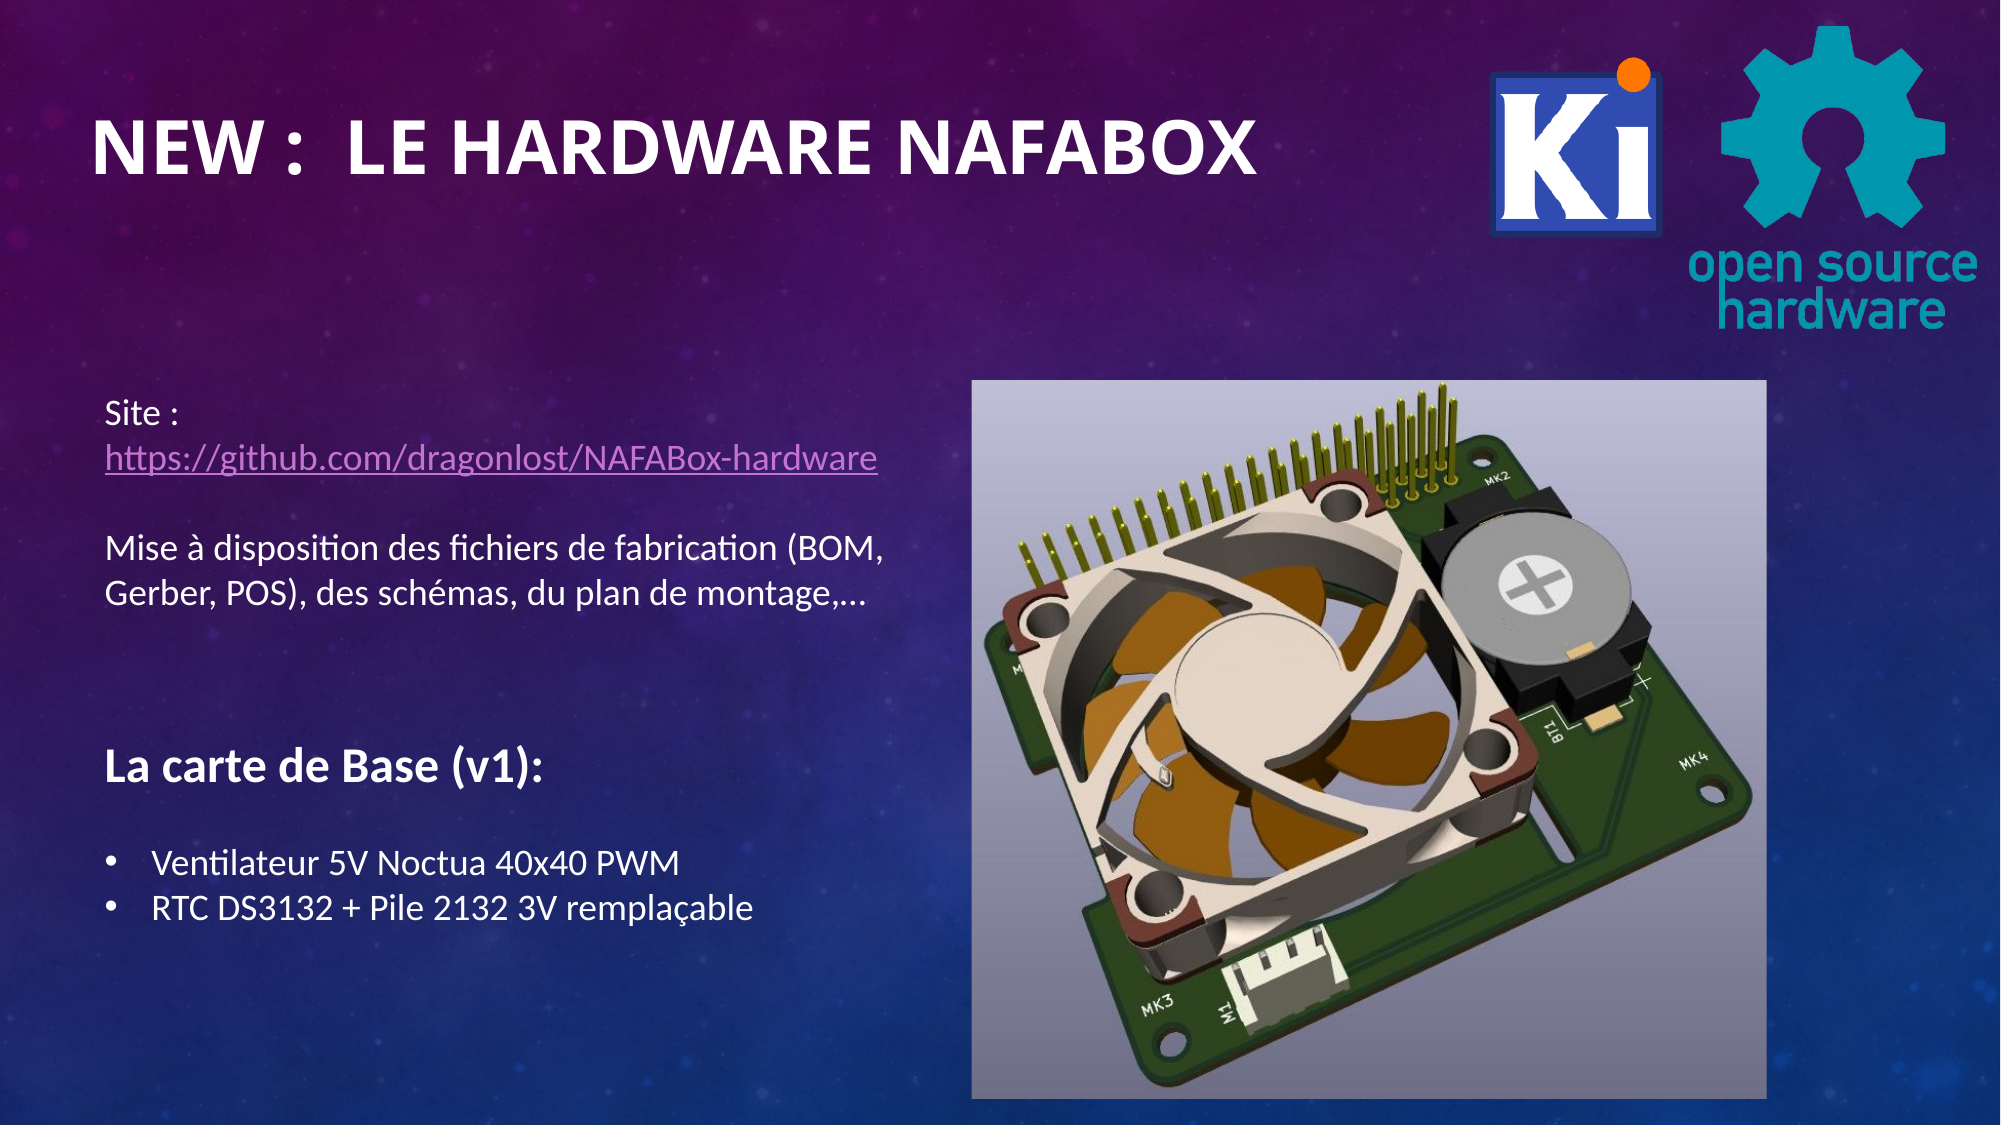

# NEW : Le HarDware NAFABOX
Site : https://github.com/dragonlost/NAFABox-hardware
Mise à disposition des fichiers de fabrication (BOM, Gerber, POS), des schémas, du plan de montage,…
La carte de Base (v1):
Ventilateur 5V Noctua 40x40 PWM
RTC DS3132 + Pile 2132 3V remplaçable